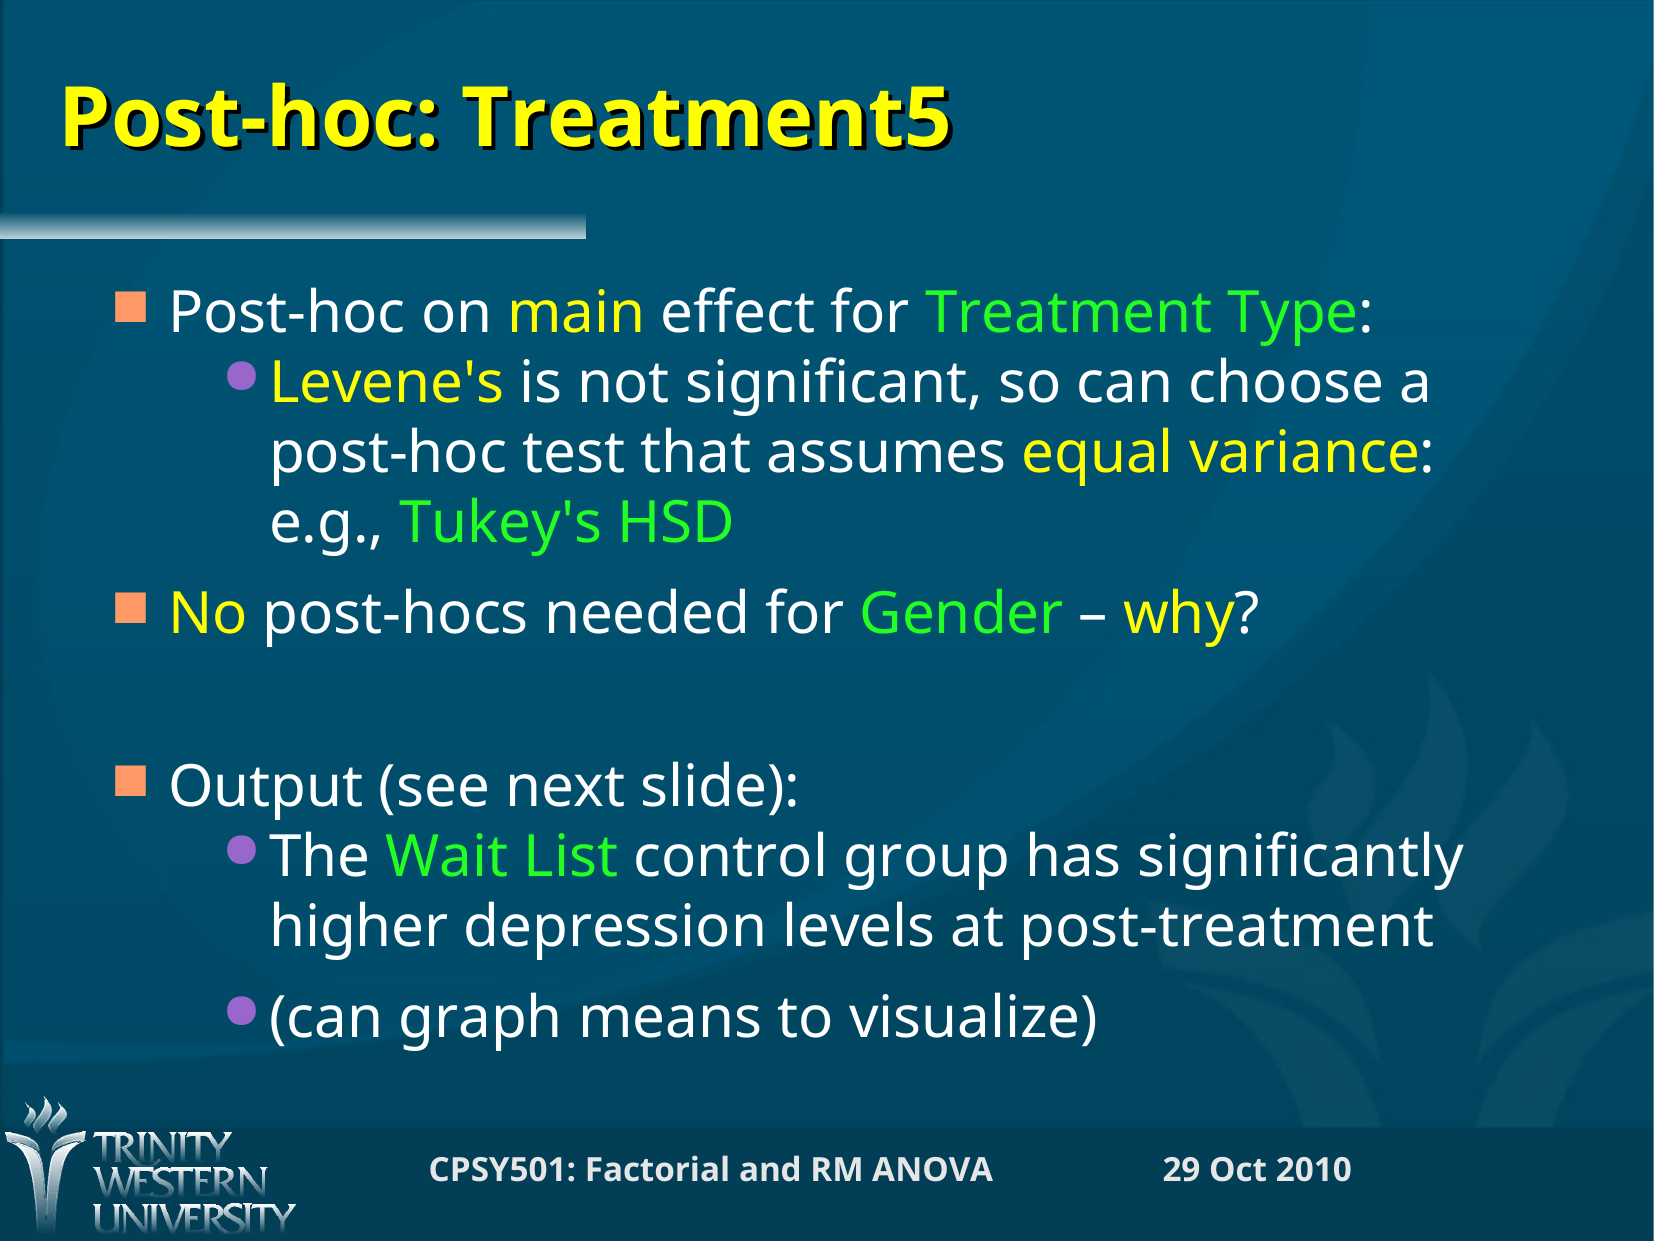

# Post-hoc: Treatment5
Post-hoc on main effect for Treatment Type:
Levene's is not significant, so can choose a post-hoc test that assumes equal variance:
e.g., Tukey's HSD
No post-hocs needed for Gender – why?
Output (see next slide):
The Wait List control group has significantly higher depression levels at post-treatment
(can graph means to visualize)
CPSY501: Factorial and RM ANOVA
29 Oct 2010